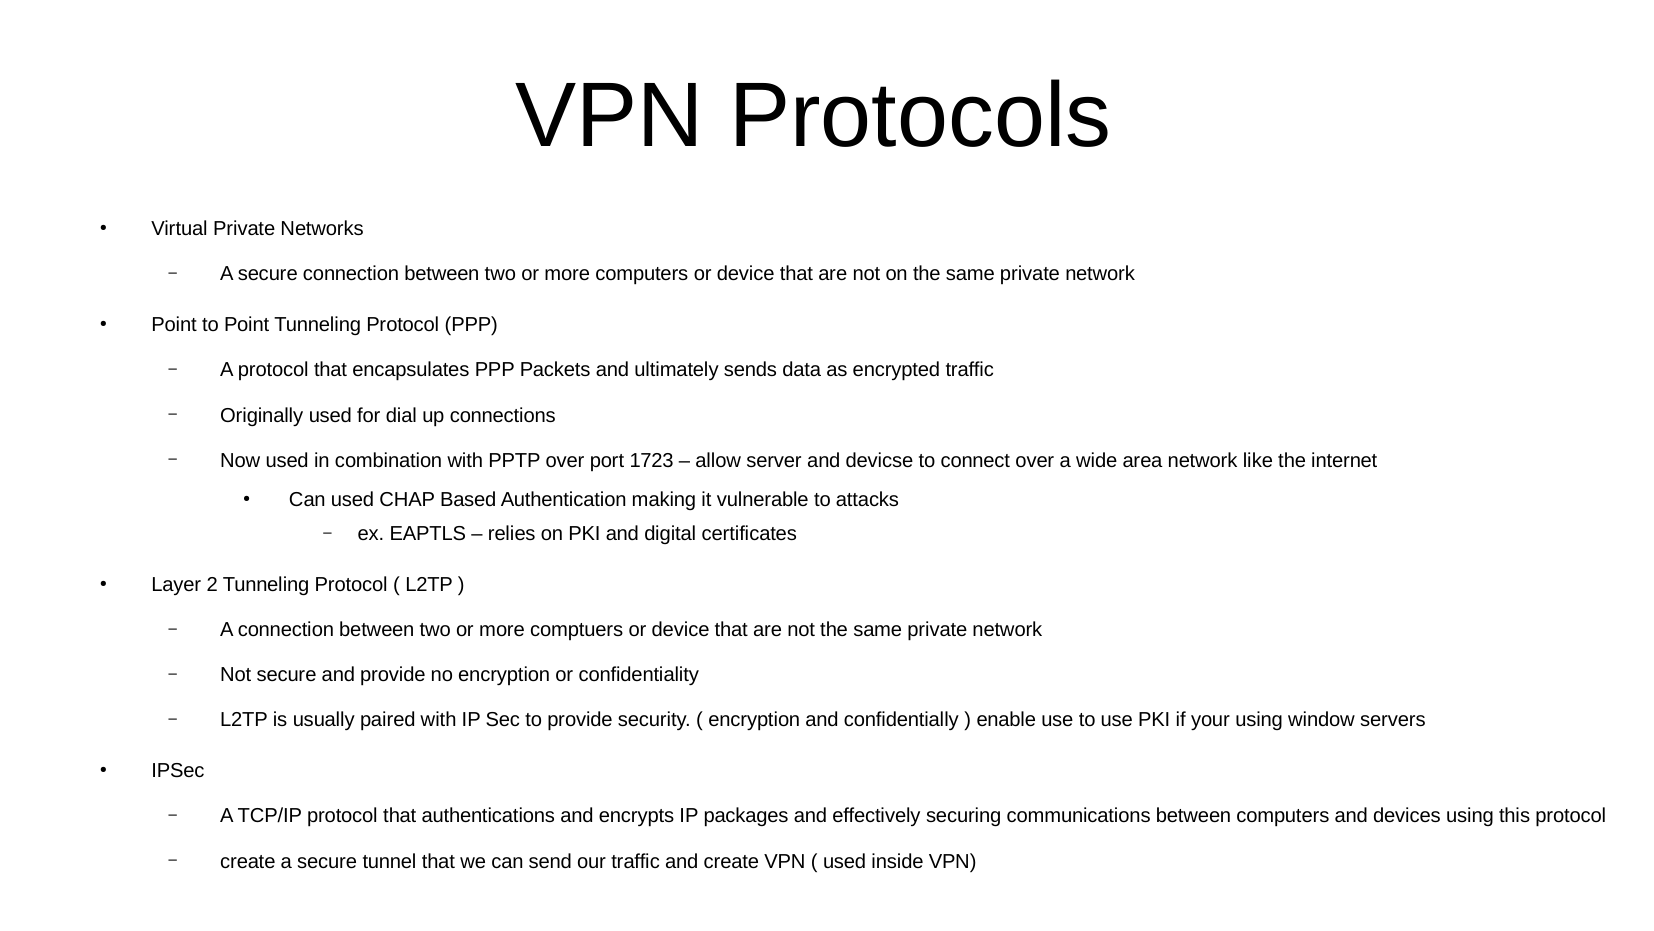

# VPN Protocols
Virtual Private Networks
A secure connection between two or more computers or device that are not on the same private network
Point to Point Tunneling Protocol (PPP)
A protocol that encapsulates PPP Packets and ultimately sends data as encrypted traffic
Originally used for dial up connections
Now used in combination with PPTP over port 1723 – allow server and devicse to connect over a wide area network like the internet
Can used CHAP Based Authentication making it vulnerable to attacks
ex. EAPTLS – relies on PKI and digital certificates
Layer 2 Tunneling Protocol ( L2TP )
A connection between two or more comptuers or device that are not the same private network
Not secure and provide no encryption or confidentiality
L2TP is usually paired with IP Sec to provide security. ( encryption and confidentially ) enable use to use PKI if your using window servers
IPSec
A TCP/IP protocol that authentications and encrypts IP packages and effectively securing communications between computers and devices using this protocol
create a secure tunnel that we can send our traffic and create VPN ( used inside VPN)